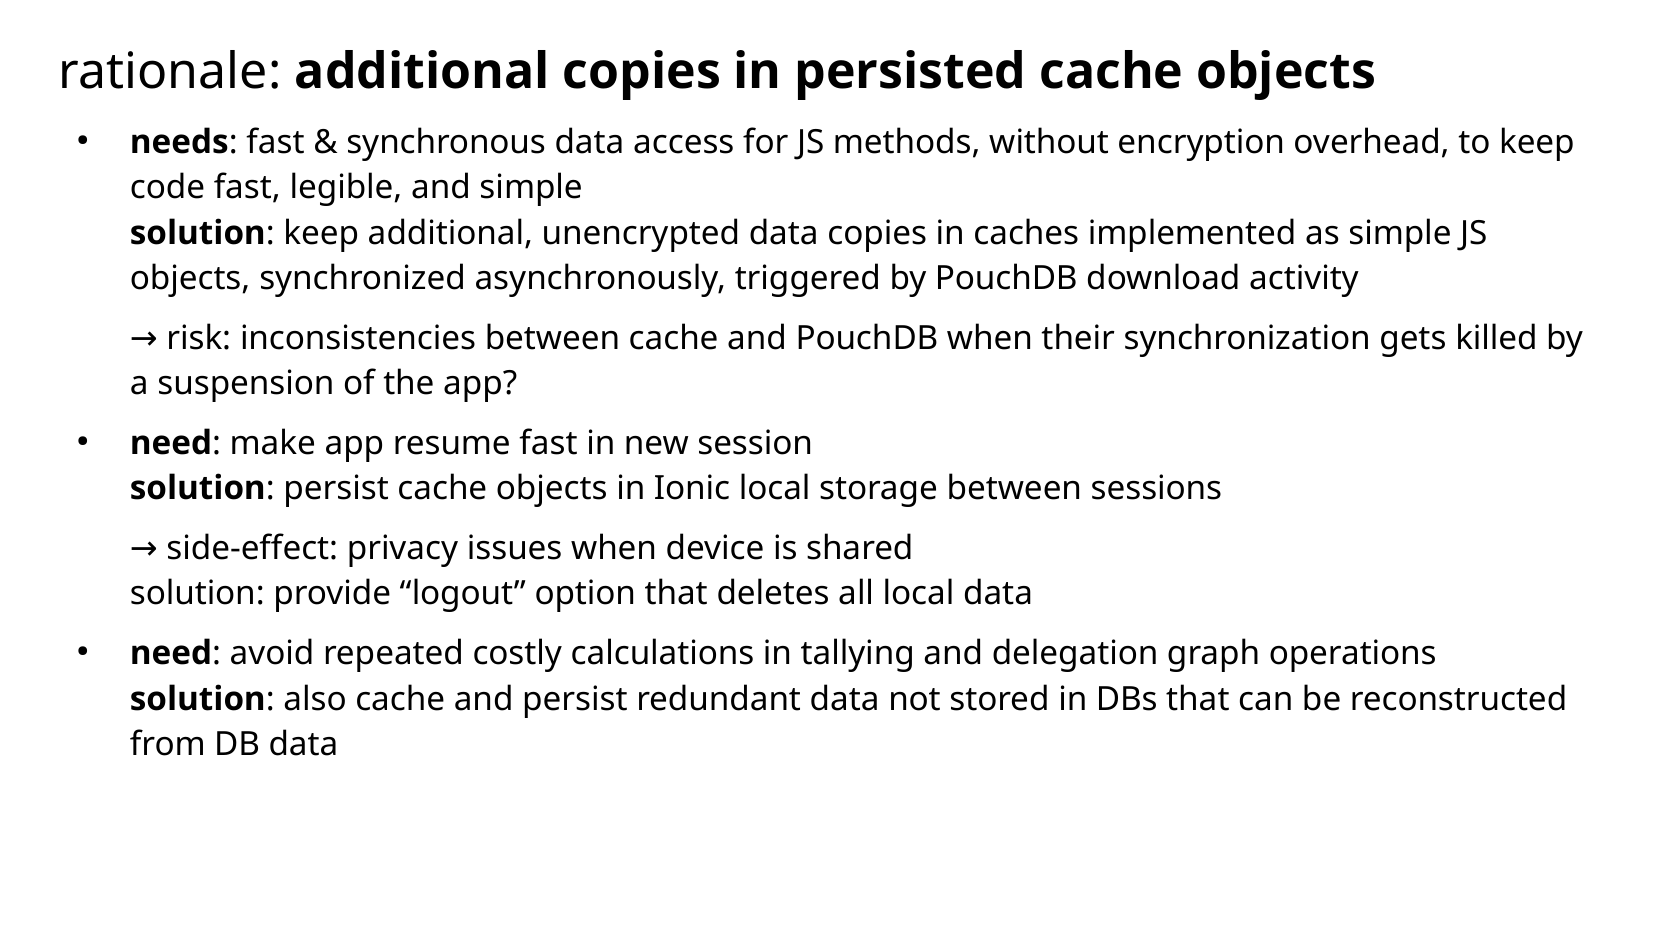

# rationale: additional copies in persisted cache objects
needs: fast & synchronous data access for JS methods, without encryption overhead, to keep code fast, legible, and simple
solution: keep additional, unencrypted data copies in caches implemented as simple JS objects, synchronized asynchronously, triggered by PouchDB download activity
→ risk: inconsistencies between cache and PouchDB when their synchronization gets killed by a suspension of the app?
need: make app resume fast in new session
solution: persist cache objects in Ionic local storage between sessions
→ side-effect: privacy issues when device is shared
solution: provide “logout” option that deletes all local data
need: avoid repeated costly calculations in tallying and delegation graph operations
solution: also cache and persist redundant data not stored in DBs that can be reconstructed from DB data